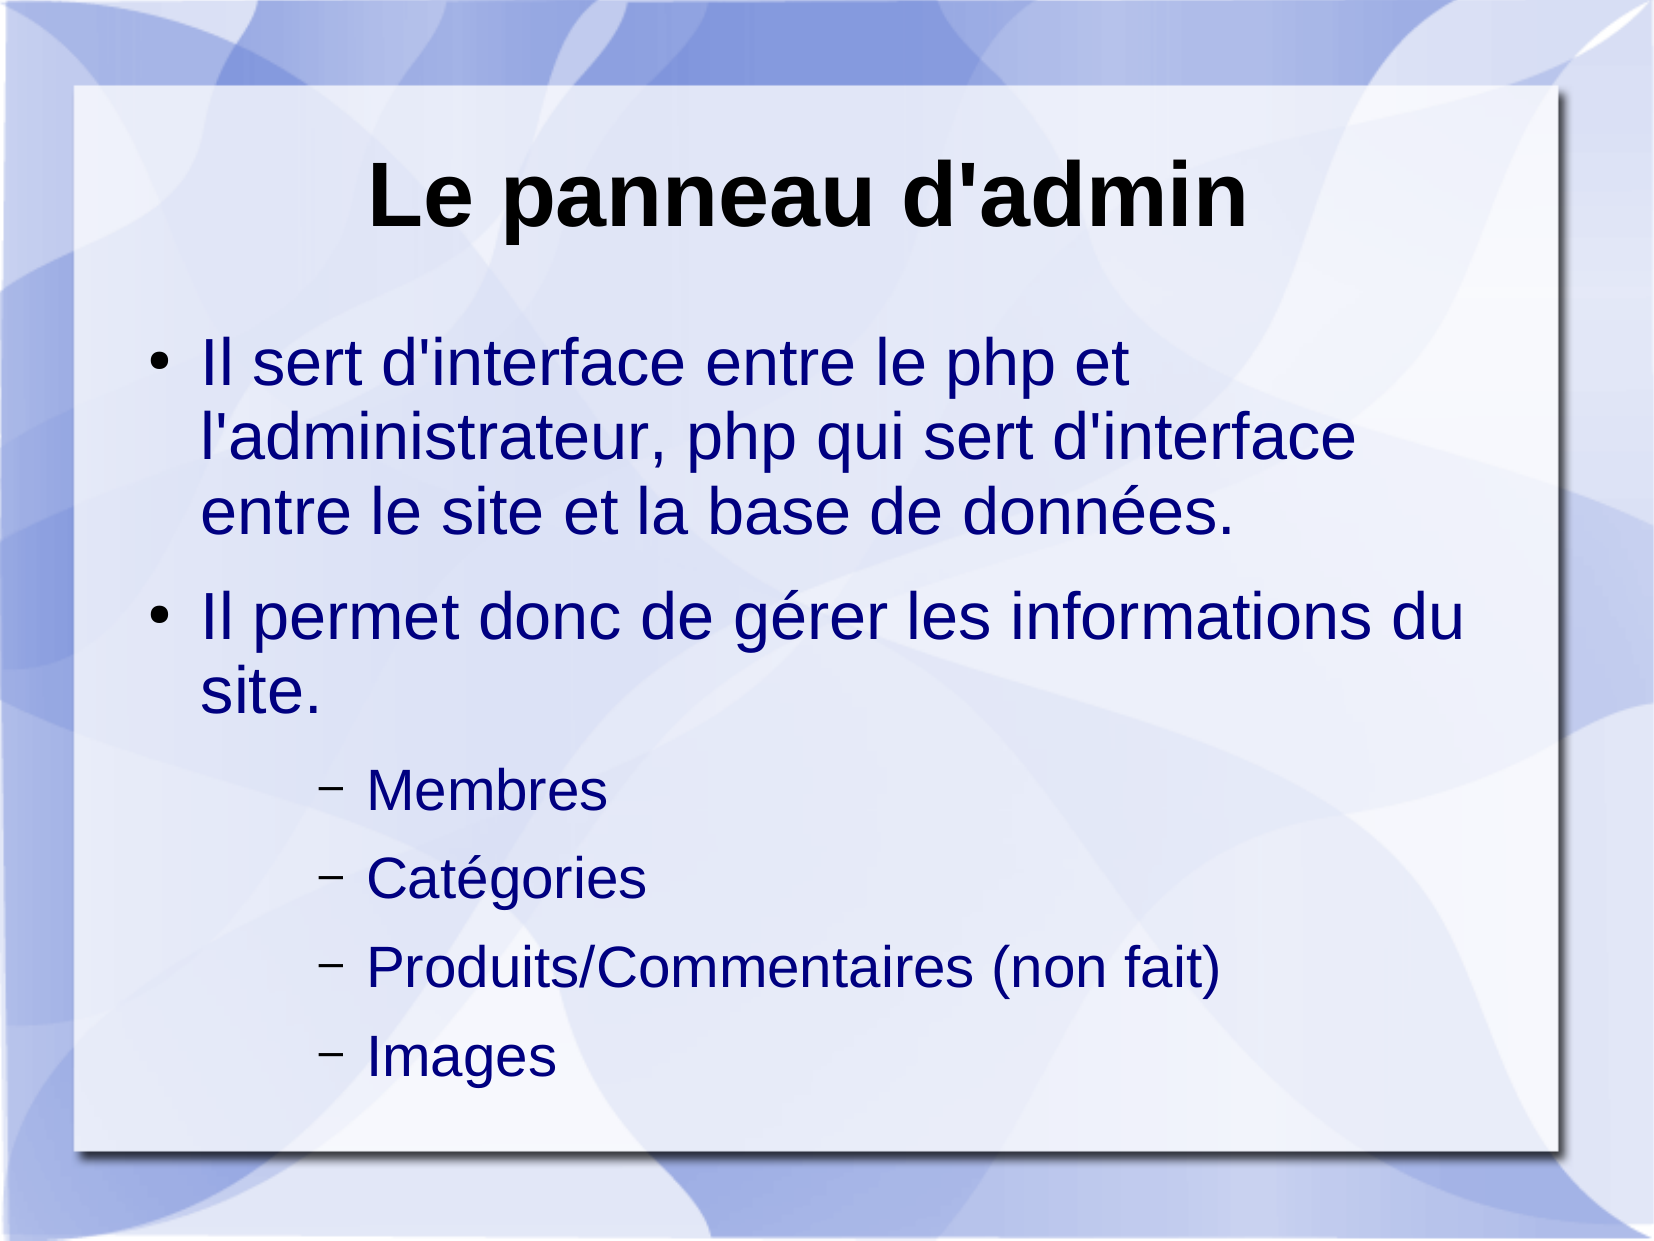

# Le panneau d'admin
Il sert d'interface entre le php et l'administrateur, php qui sert d'interface entre le site et la base de données.
Il permet donc de gérer les informations du site.
Membres
Catégories
Produits/Commentaires (non fait)
Images